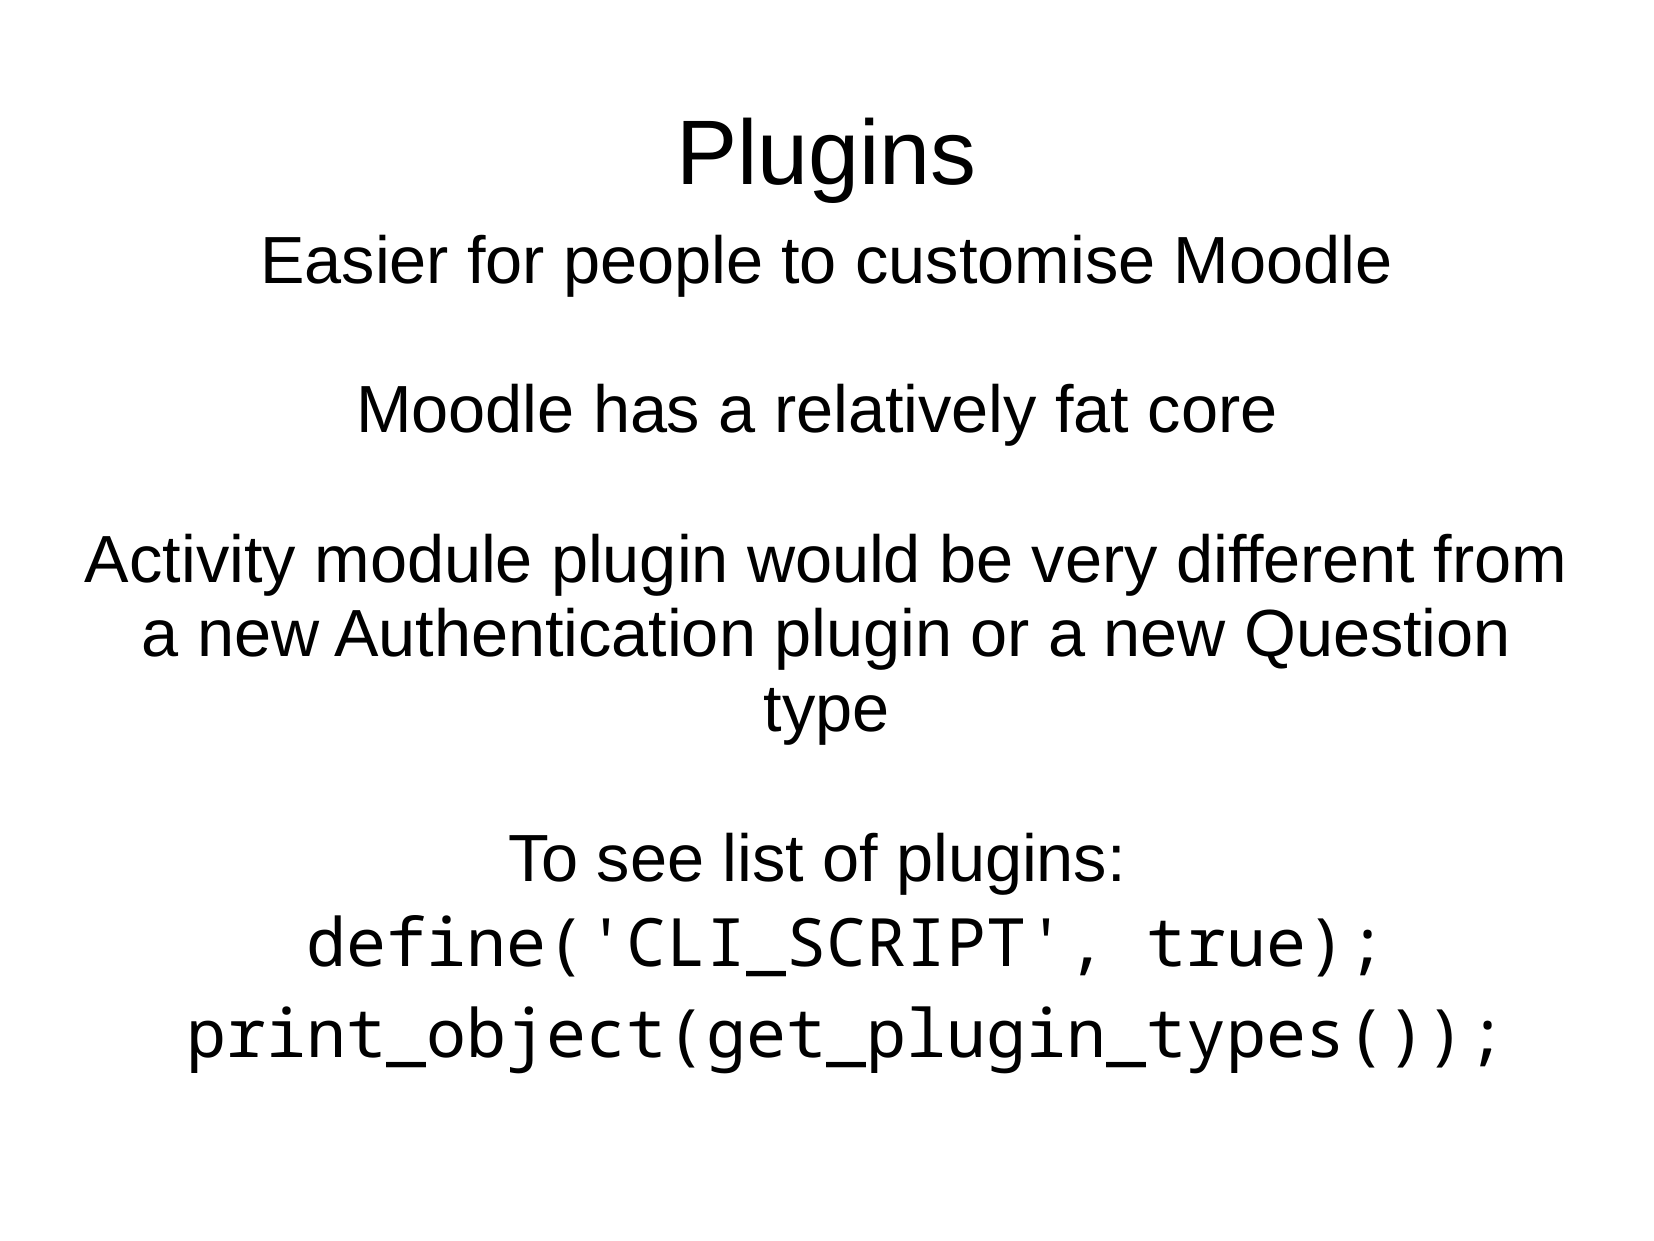

# Plugins
Easier for people to customise Moodle
Moodle has a relatively fat core
Activity module plugin would be very different from a new Authentication plugin or a new Question type
To see list of plugins:
 define('CLI_SCRIPT', true);
 print_object(get_plugin_types());